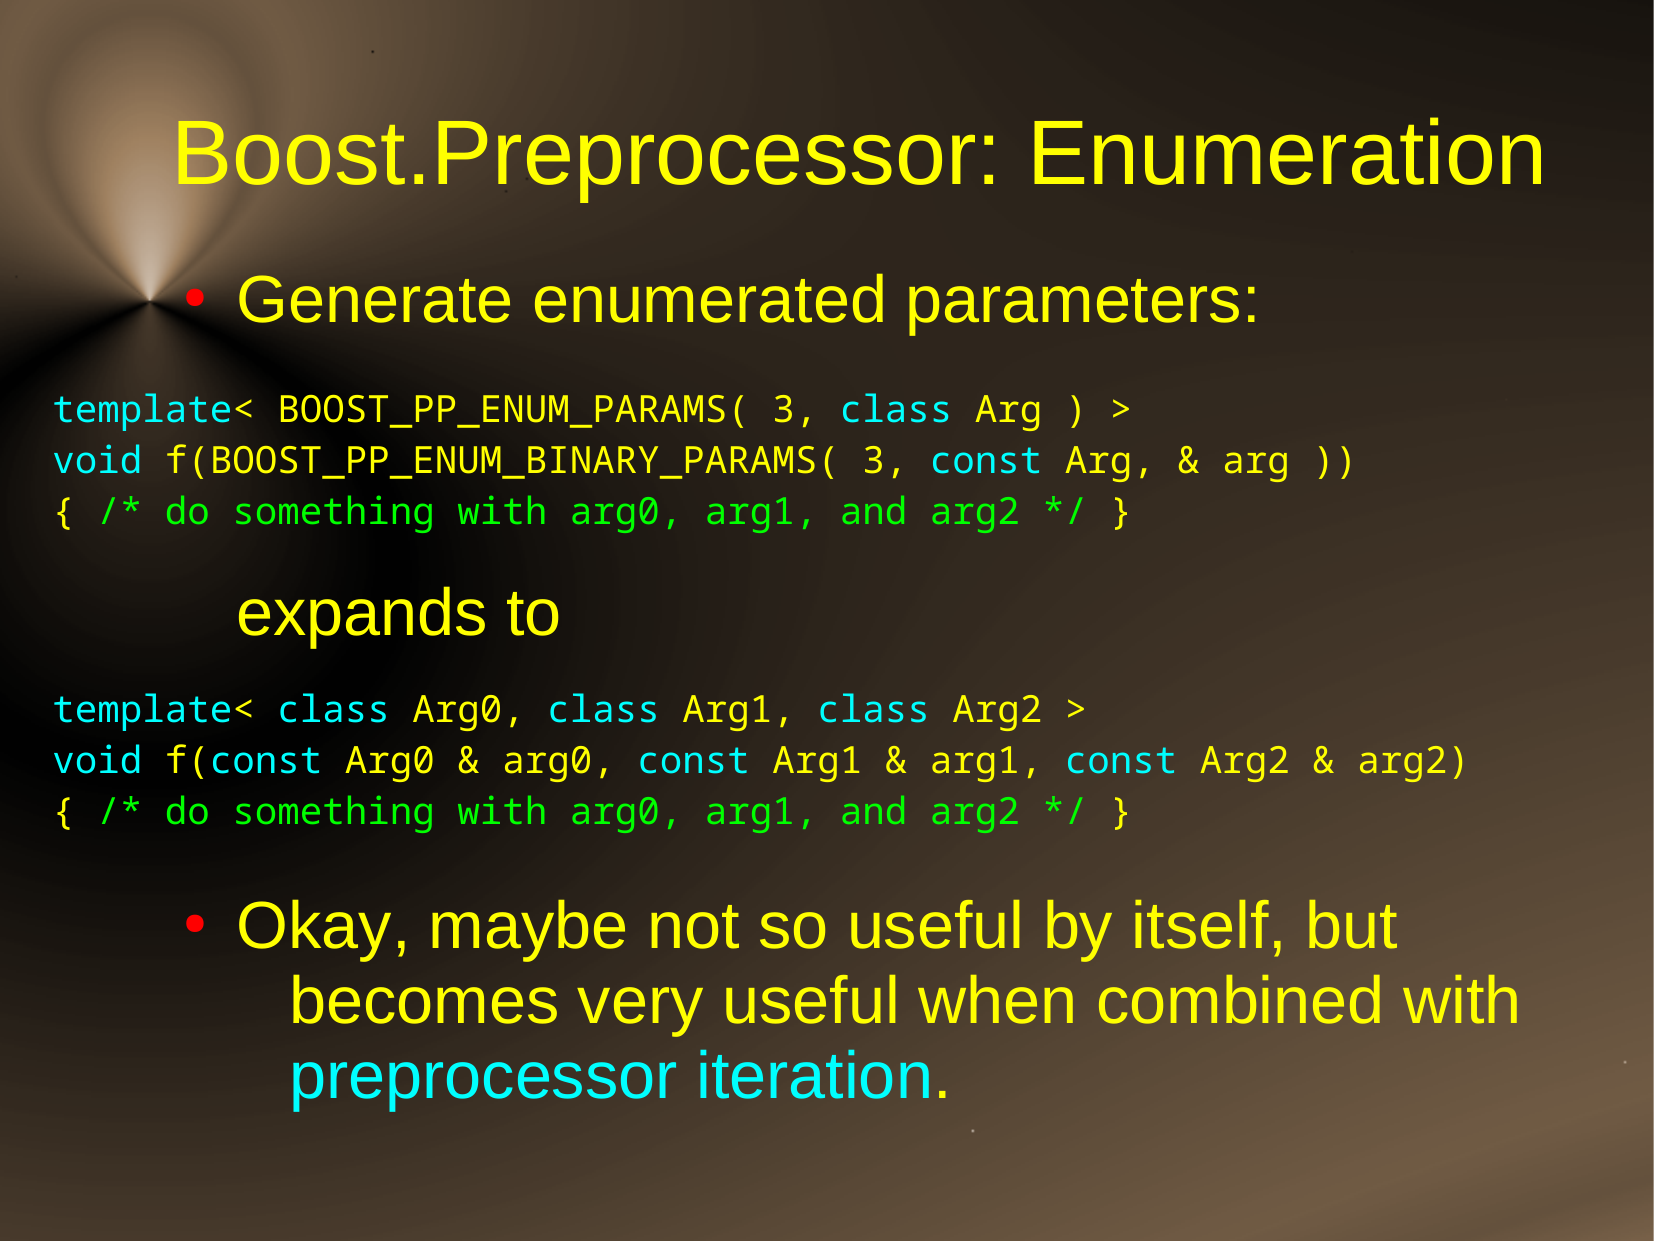

# Boost.Preprocessor: Enumeration
Generate enumerated parameters:
expands to
Okay, maybe not so useful by itself, but becomes very useful when combined with preprocessor iteration.
template< BOOST_PP_ENUM_PARAMS( 3, class Arg ) >
void f(BOOST_PP_ENUM_BINARY_PARAMS( 3, const Arg, & arg ))
{ /* do something with arg0, arg1, and arg2 */ }
template< class Arg0, class Arg1, class Arg2 >
void f(const Arg0 & arg0, const Arg1 & arg1, const Arg2 & arg2)
{ /* do something with arg0, arg1, and arg2 */ }